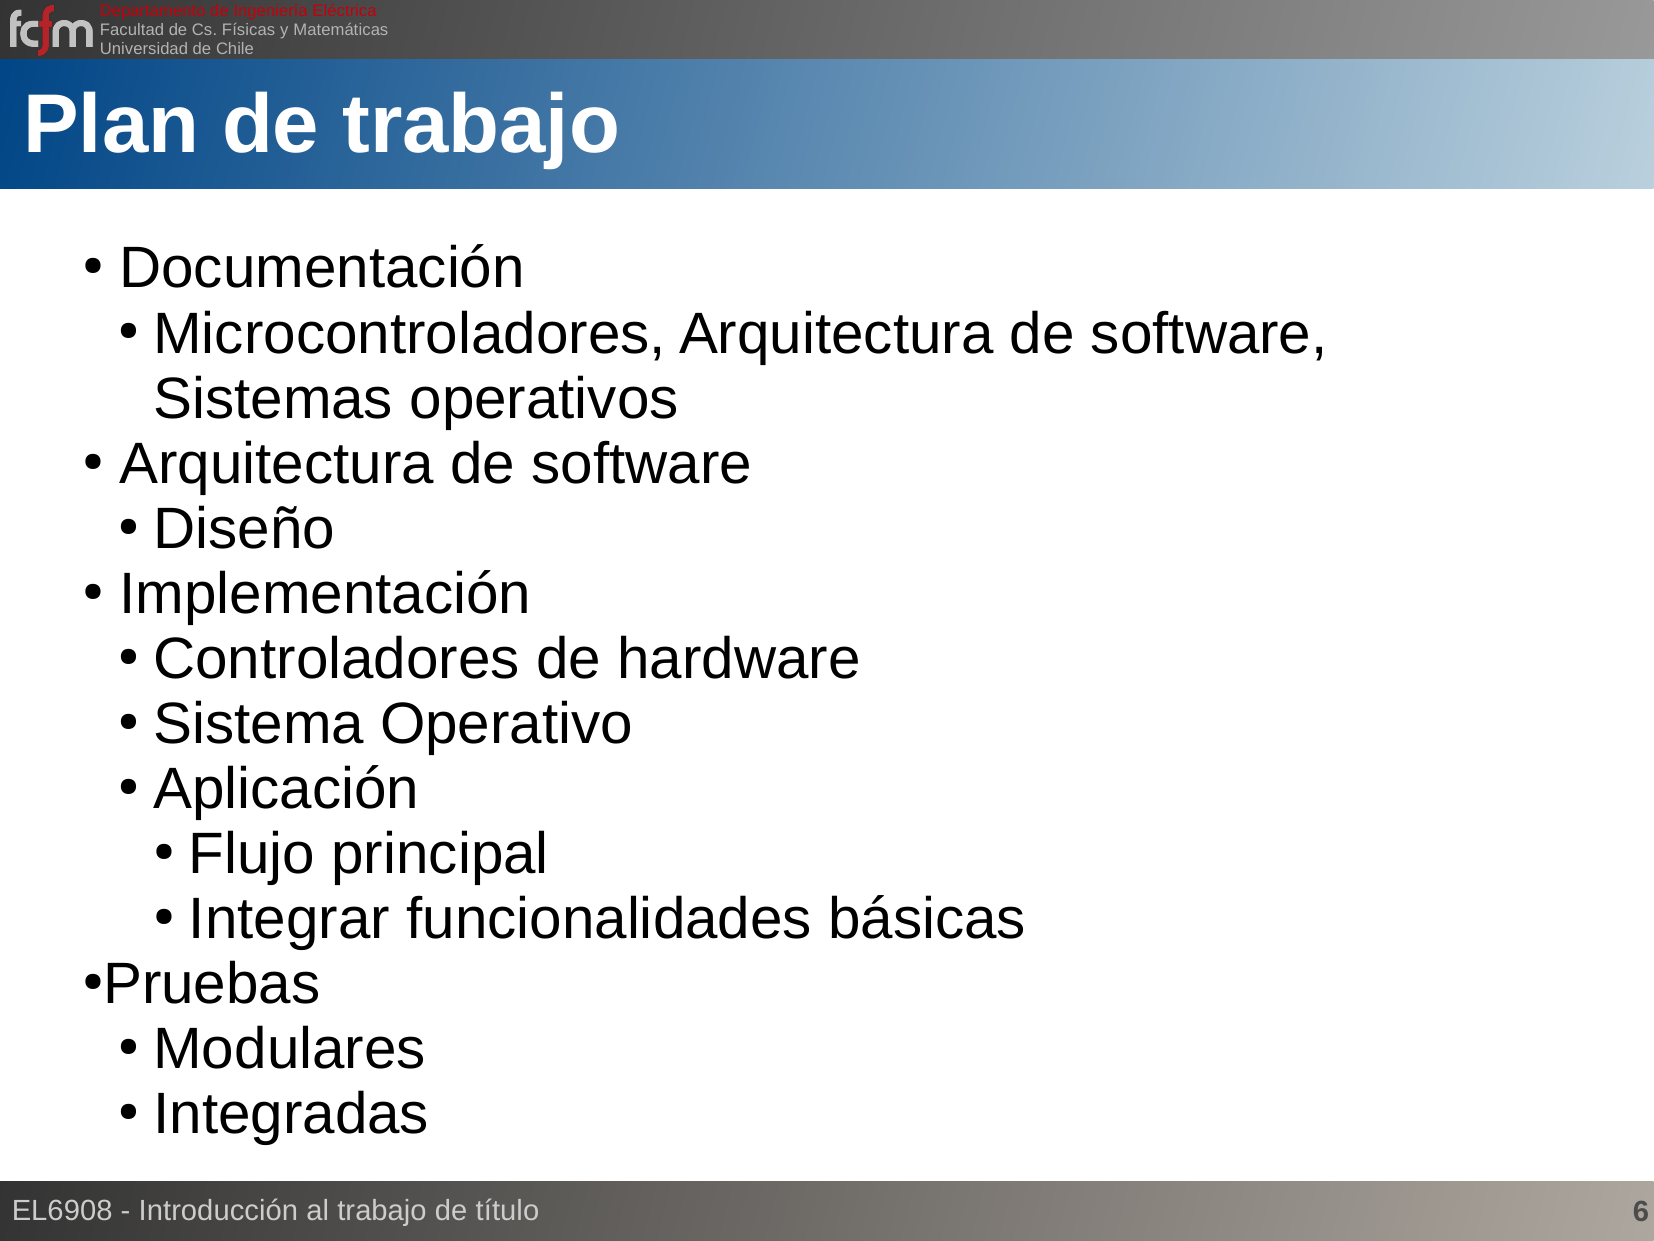

# Plan de trabajo
 Documentación
Microcontroladores, Arquitectura de software, Sistemas operativos
 Arquitectura de software
Diseño
 Implementación
Controladores de hardware
Sistema Operativo
Aplicación
Flujo principal
Integrar funcionalidades básicas
Pruebas
Modulares
Integradas
EL6908 - Introducción al trabajo de título
6